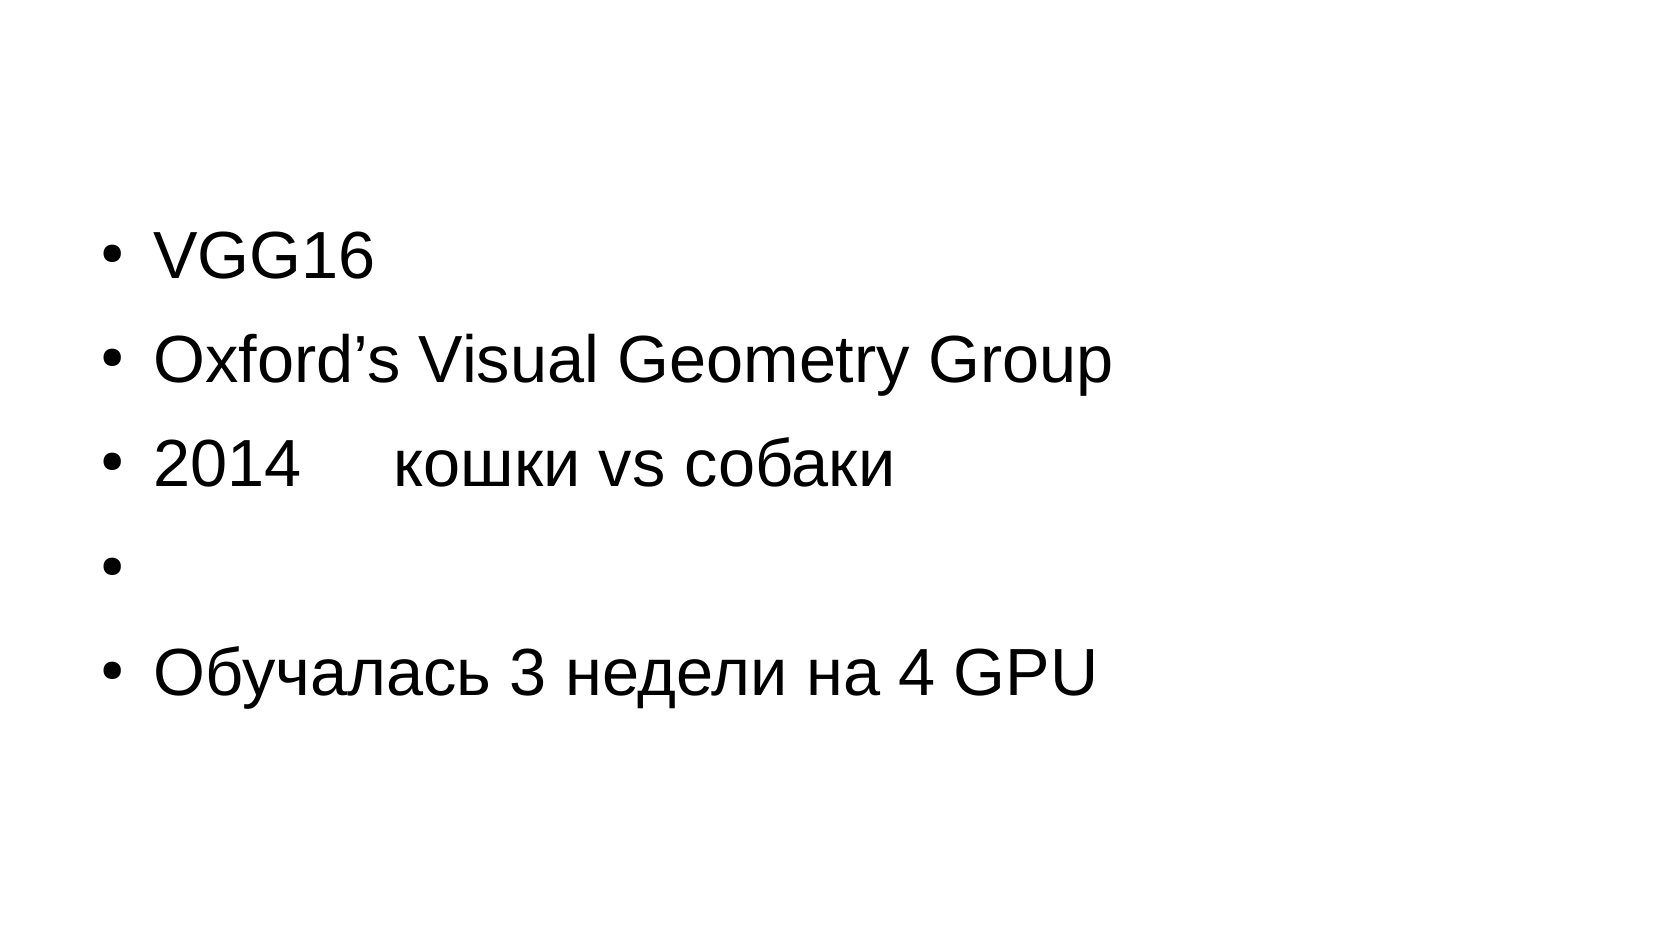

#
VGG16
Oxford’s Visual Geometry Group
2014 кошки vs собаки
Обучалась 3 недели на 4 GPU